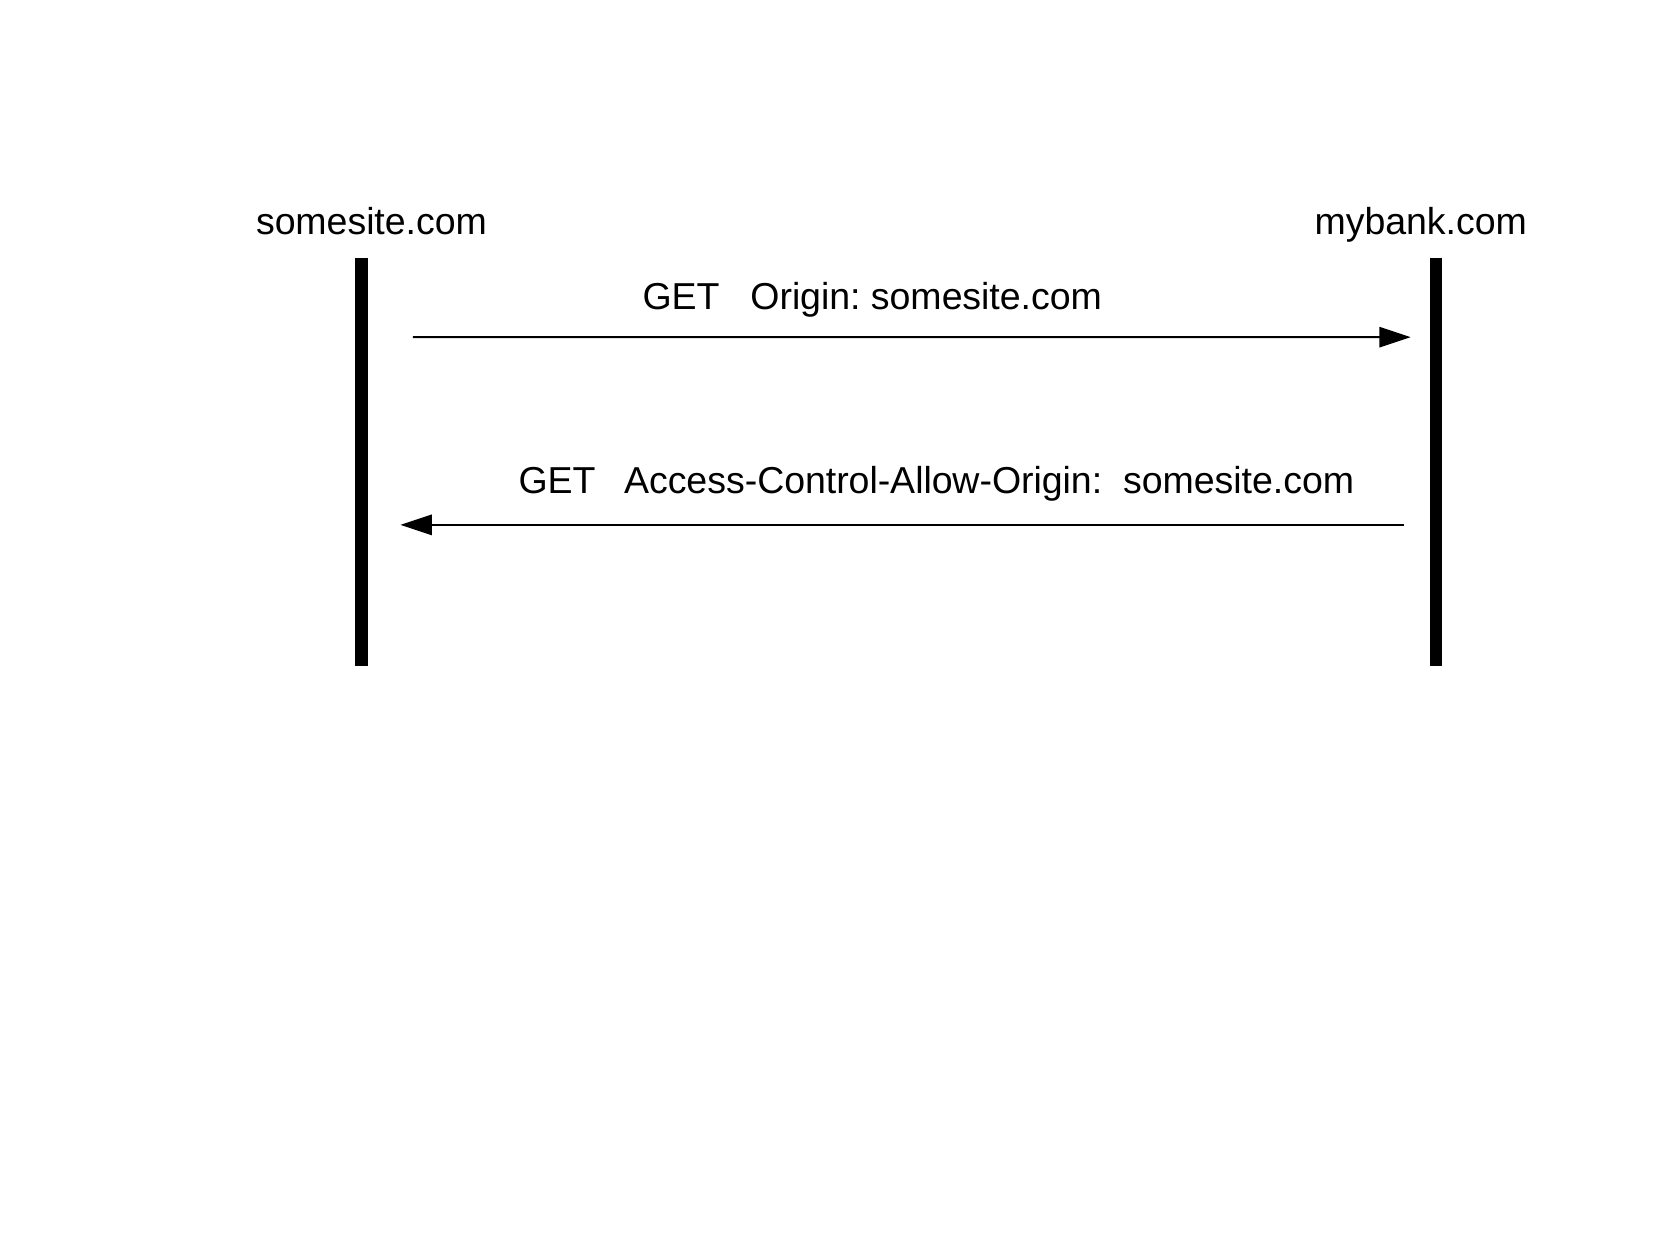

somesite.com
mybank.com
GET Origin: somesite.com
GET Access-Control-Allow-Origin: somesite.com